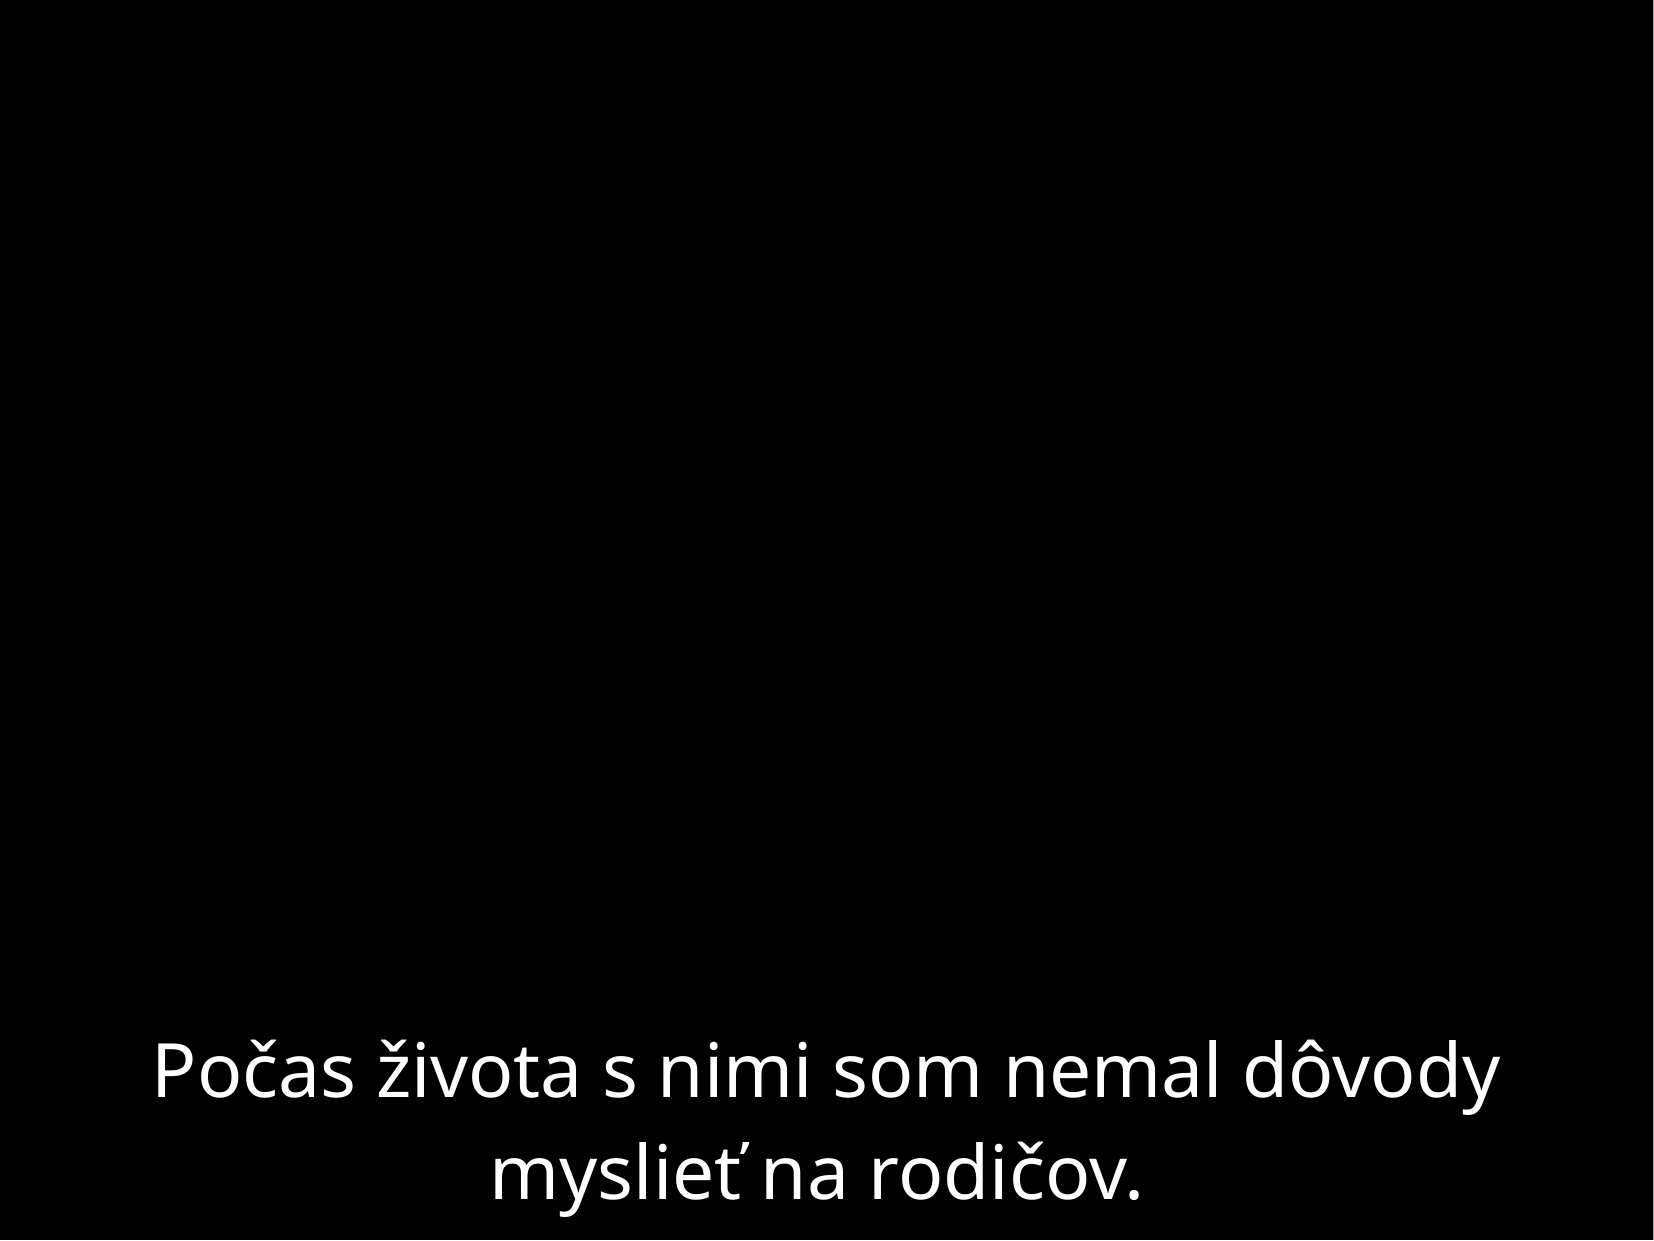

# Počas života s nimi som nemal dôvody myslieť na rodičov.